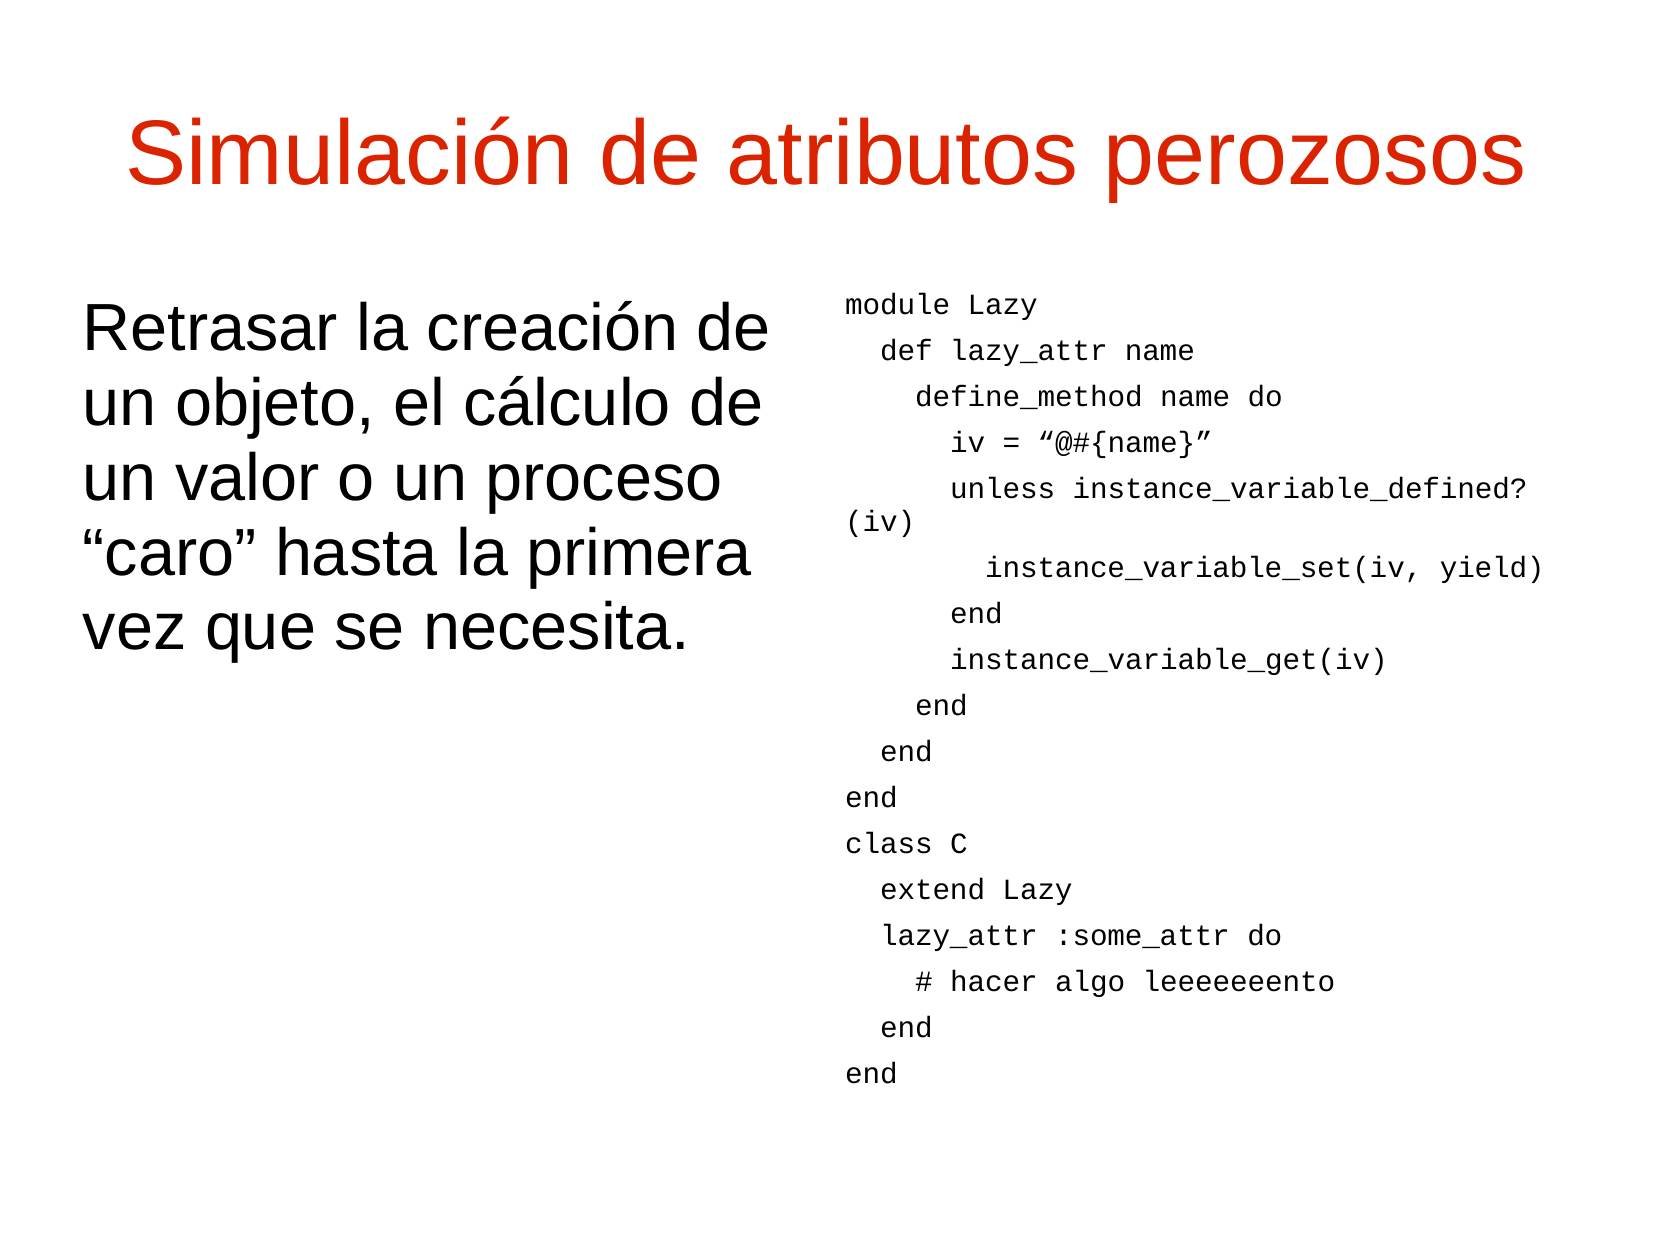

# Simulación de atributos perozosos
Retrasar la creación de un objeto, el cálculo de un valor o un proceso “caro” hasta la primera vez que se necesita.
module Lazy
 def lazy_attr name
 define_method name do
 iv = “@#{name}”
 unless instance_variable_defined?(iv)
 instance_variable_set(iv, yield)
 end
 instance_variable_get(iv)
 end
 end
end
class C
 extend Lazy
 lazy_attr :some_attr do
 # hacer algo leeeeeeento
 end
end